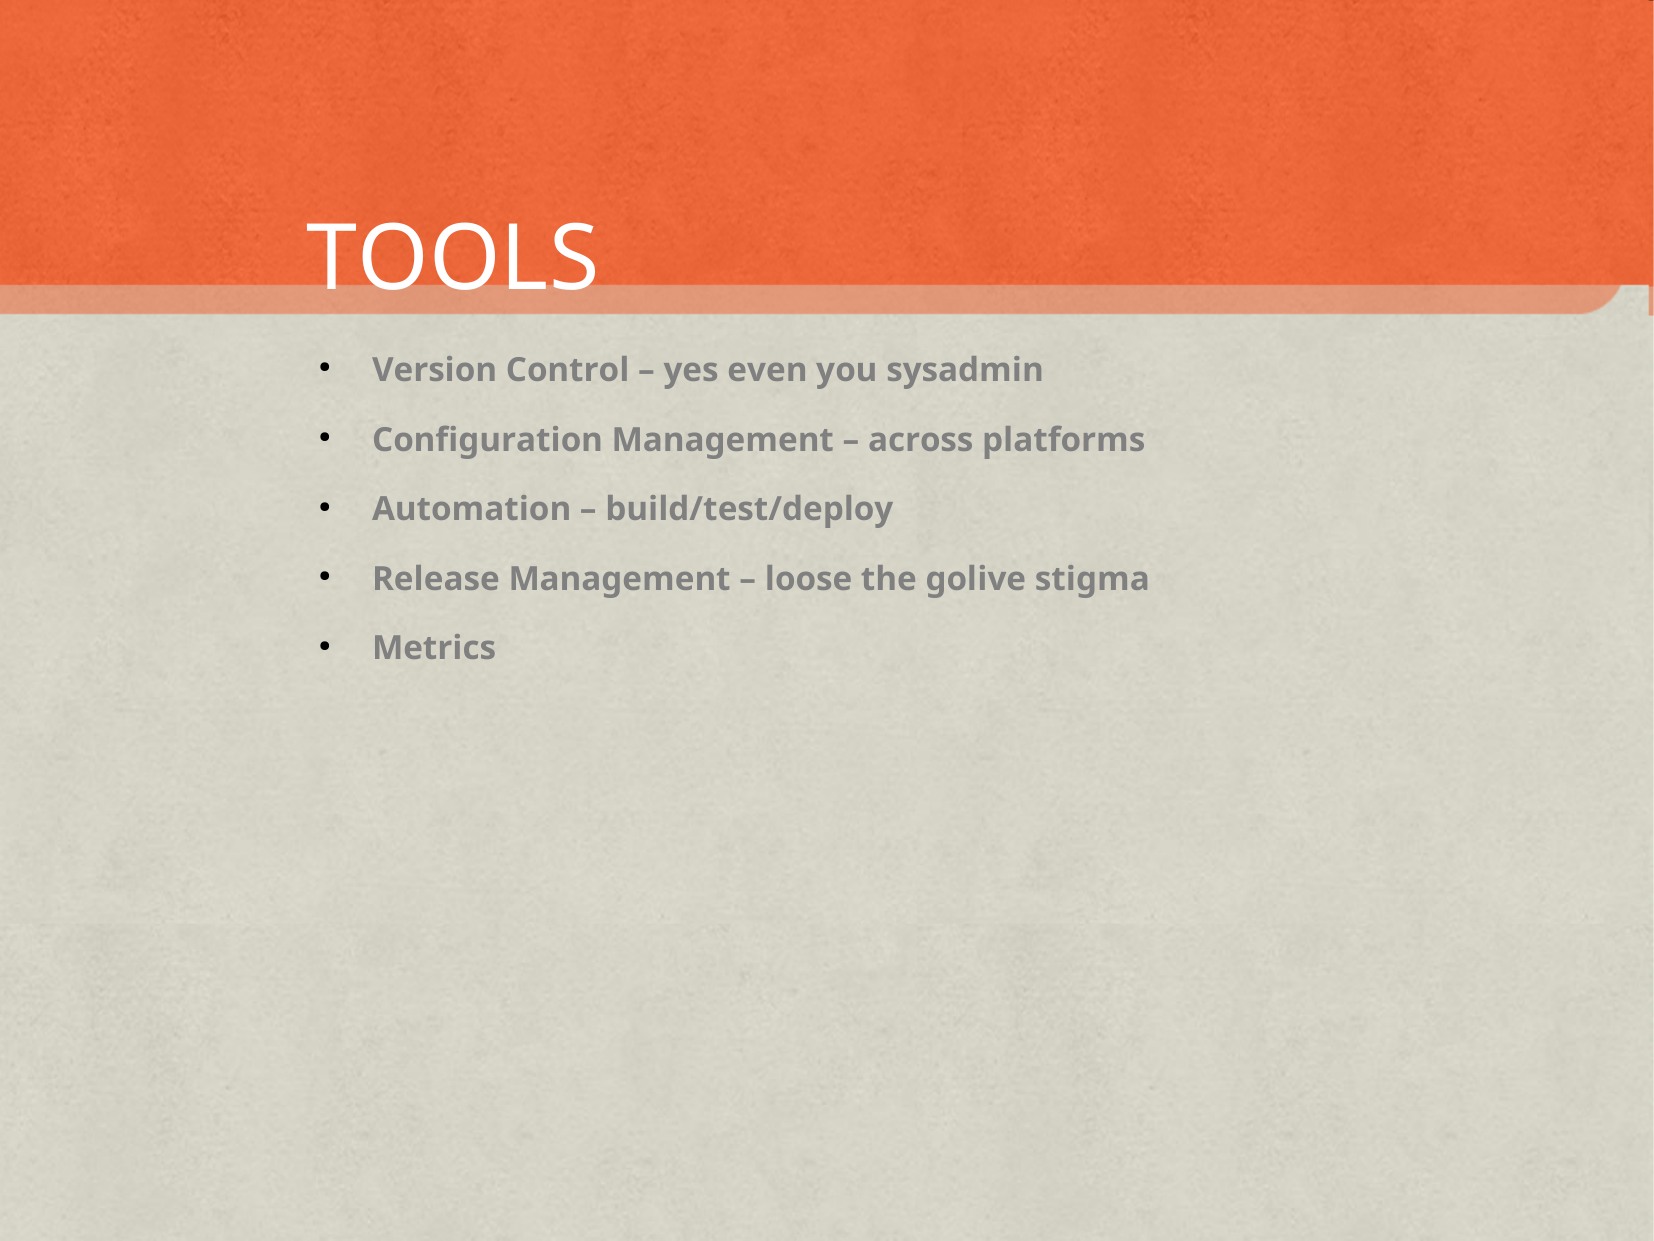

# TOOLS
Version Control – yes even you sysadmin
Configuration Management – across platforms
Automation – build/test/deploy
Release Management – loose the golive stigma
Metrics